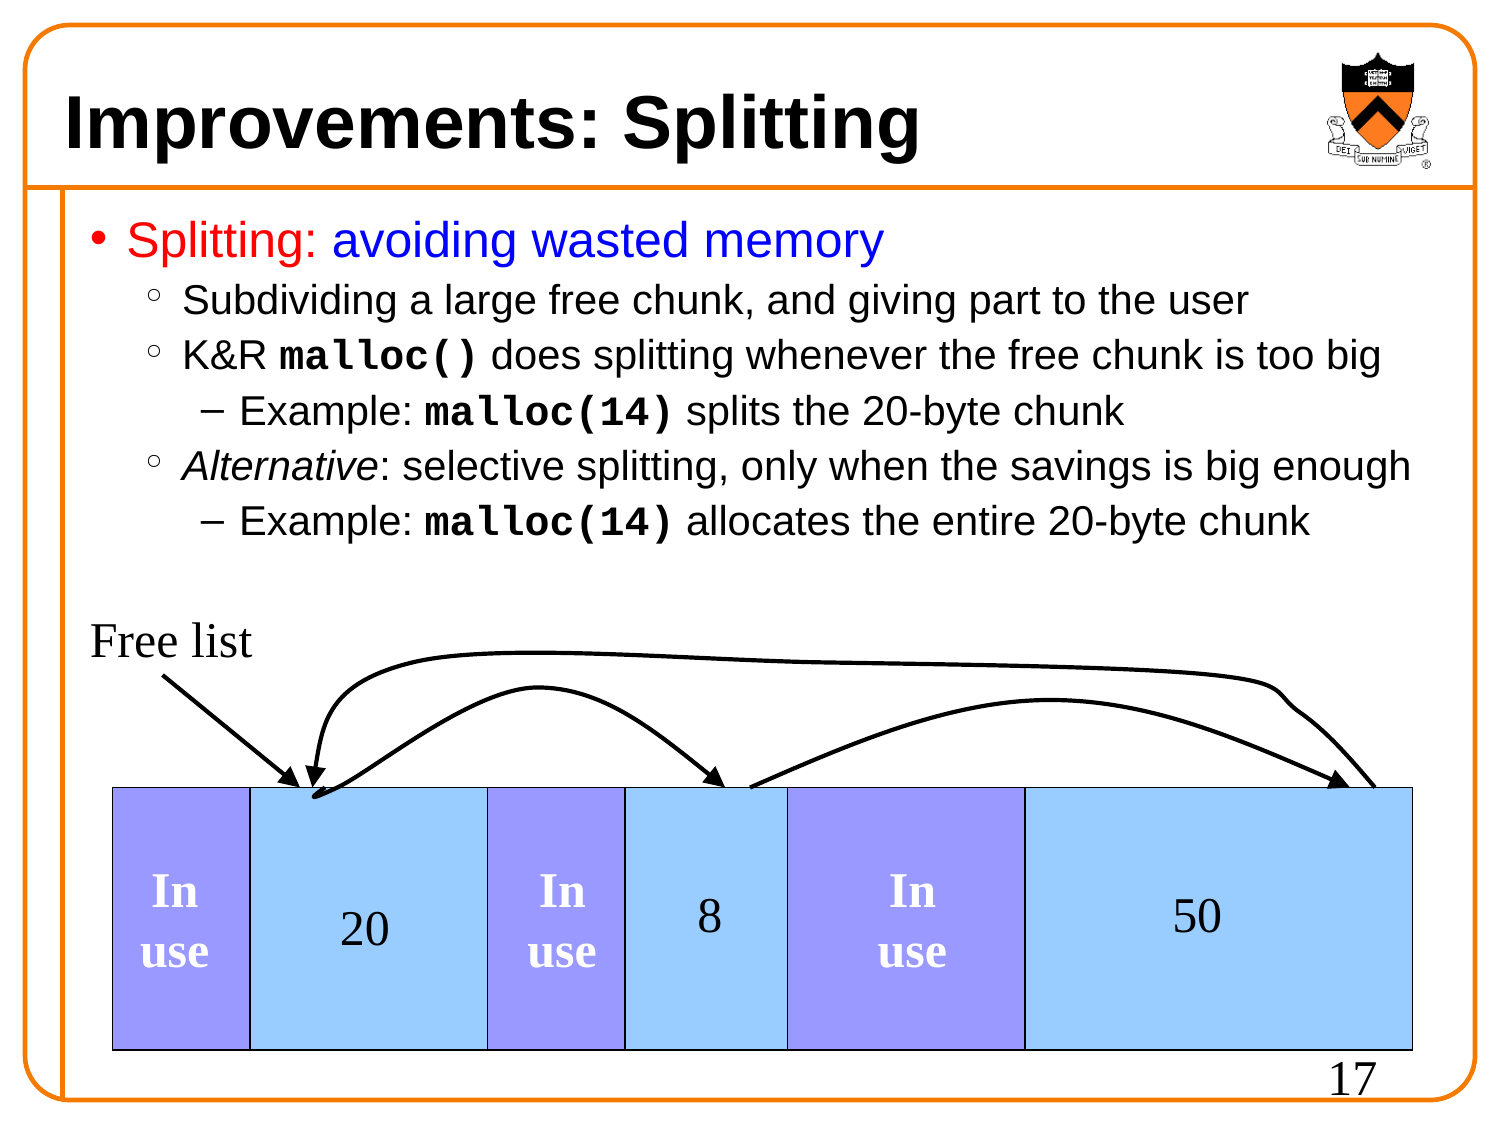

# Improvements: Splitting
Splitting: avoiding wasted memory
Subdividing a large free chunk, and giving part to the user
K&R malloc() does splitting whenever the free chunk is too big
Example: malloc(14) splits the 20-byte chunk
Alternative: selective splitting, only when the savings is big enough
Example: malloc(14) allocates the entire 20-byte chunk
Free list
In
use
In
use
In
use
8
50
20
17